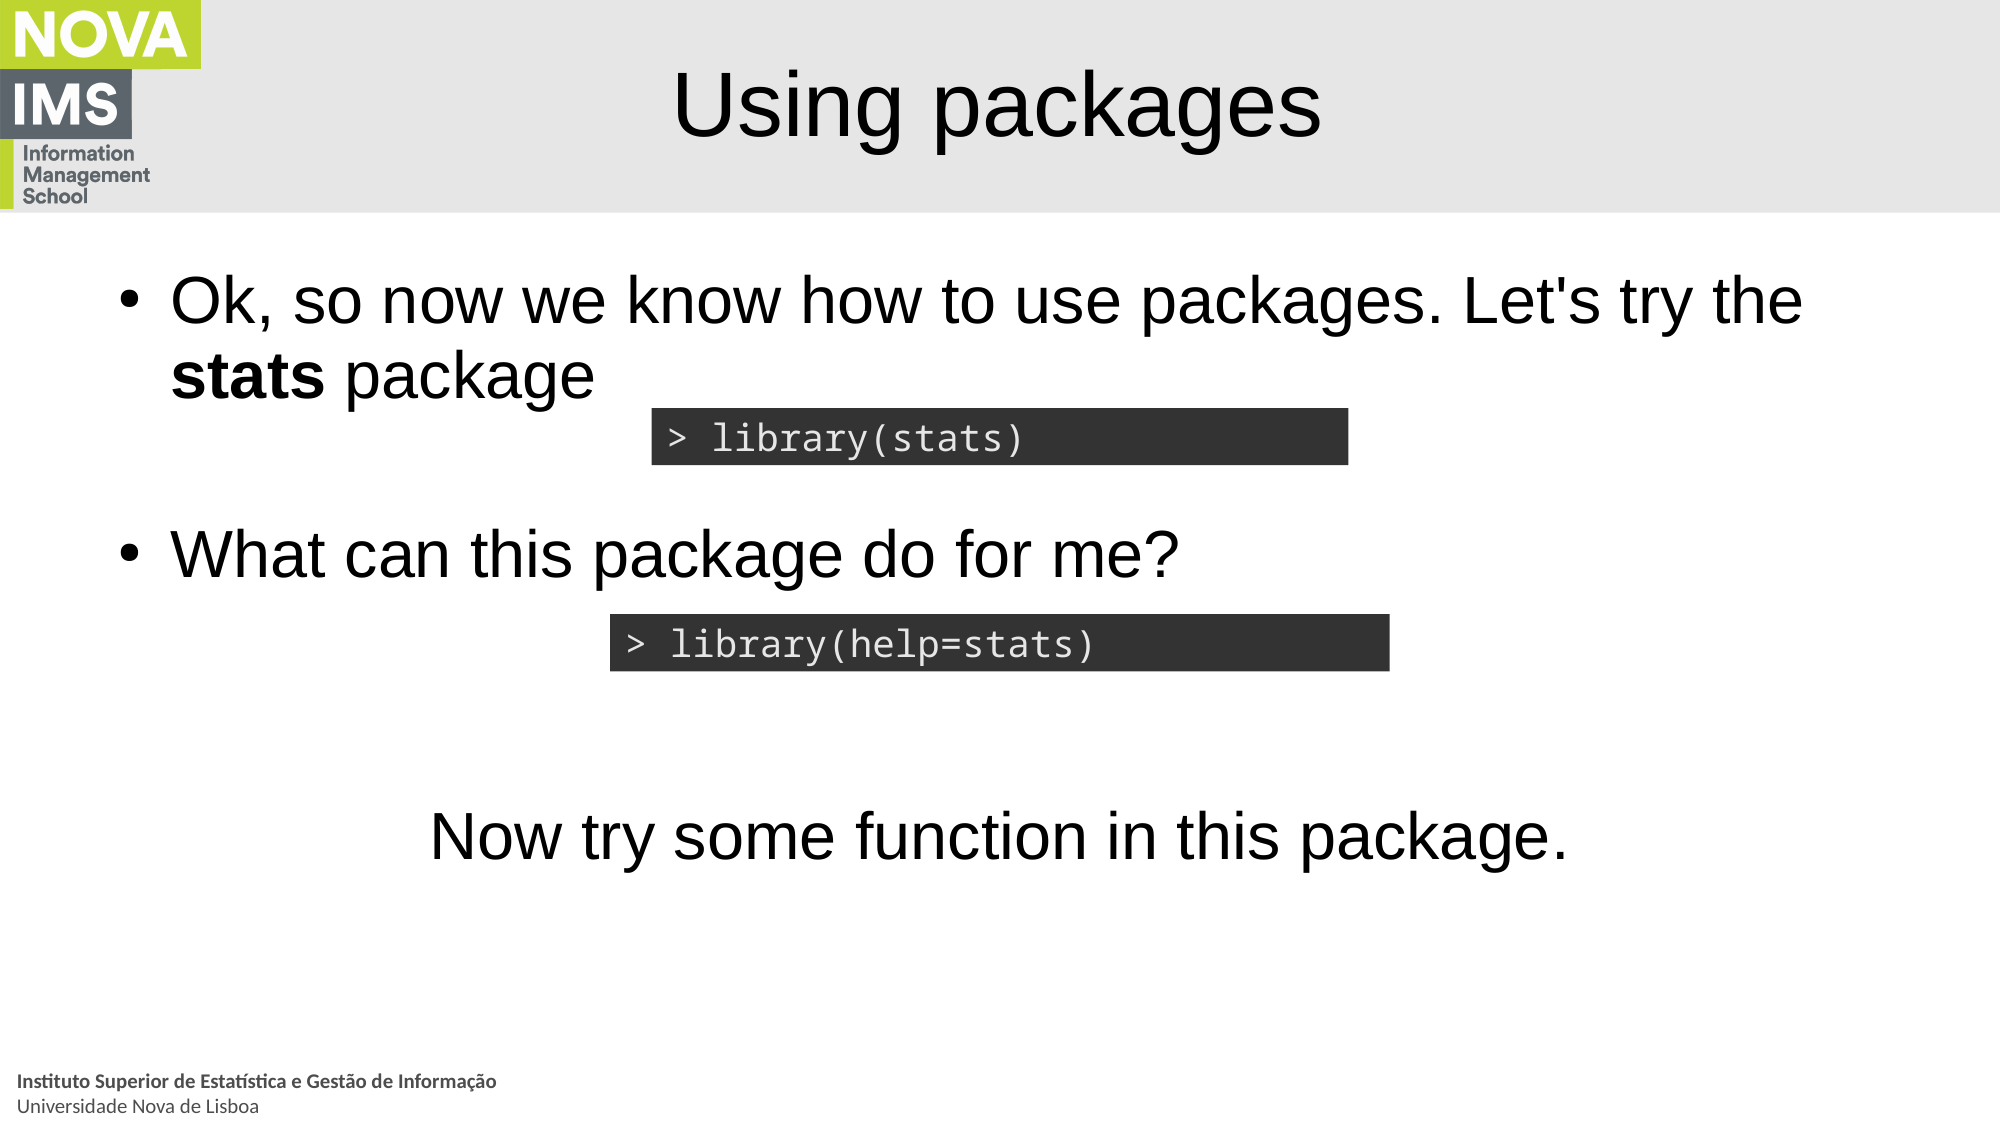

# Using packages
Ok, so now we know how to use packages. Let's try the stats package
What can this package do for me?
> library(stats)
> library(help=stats)
Now try some function in this package.